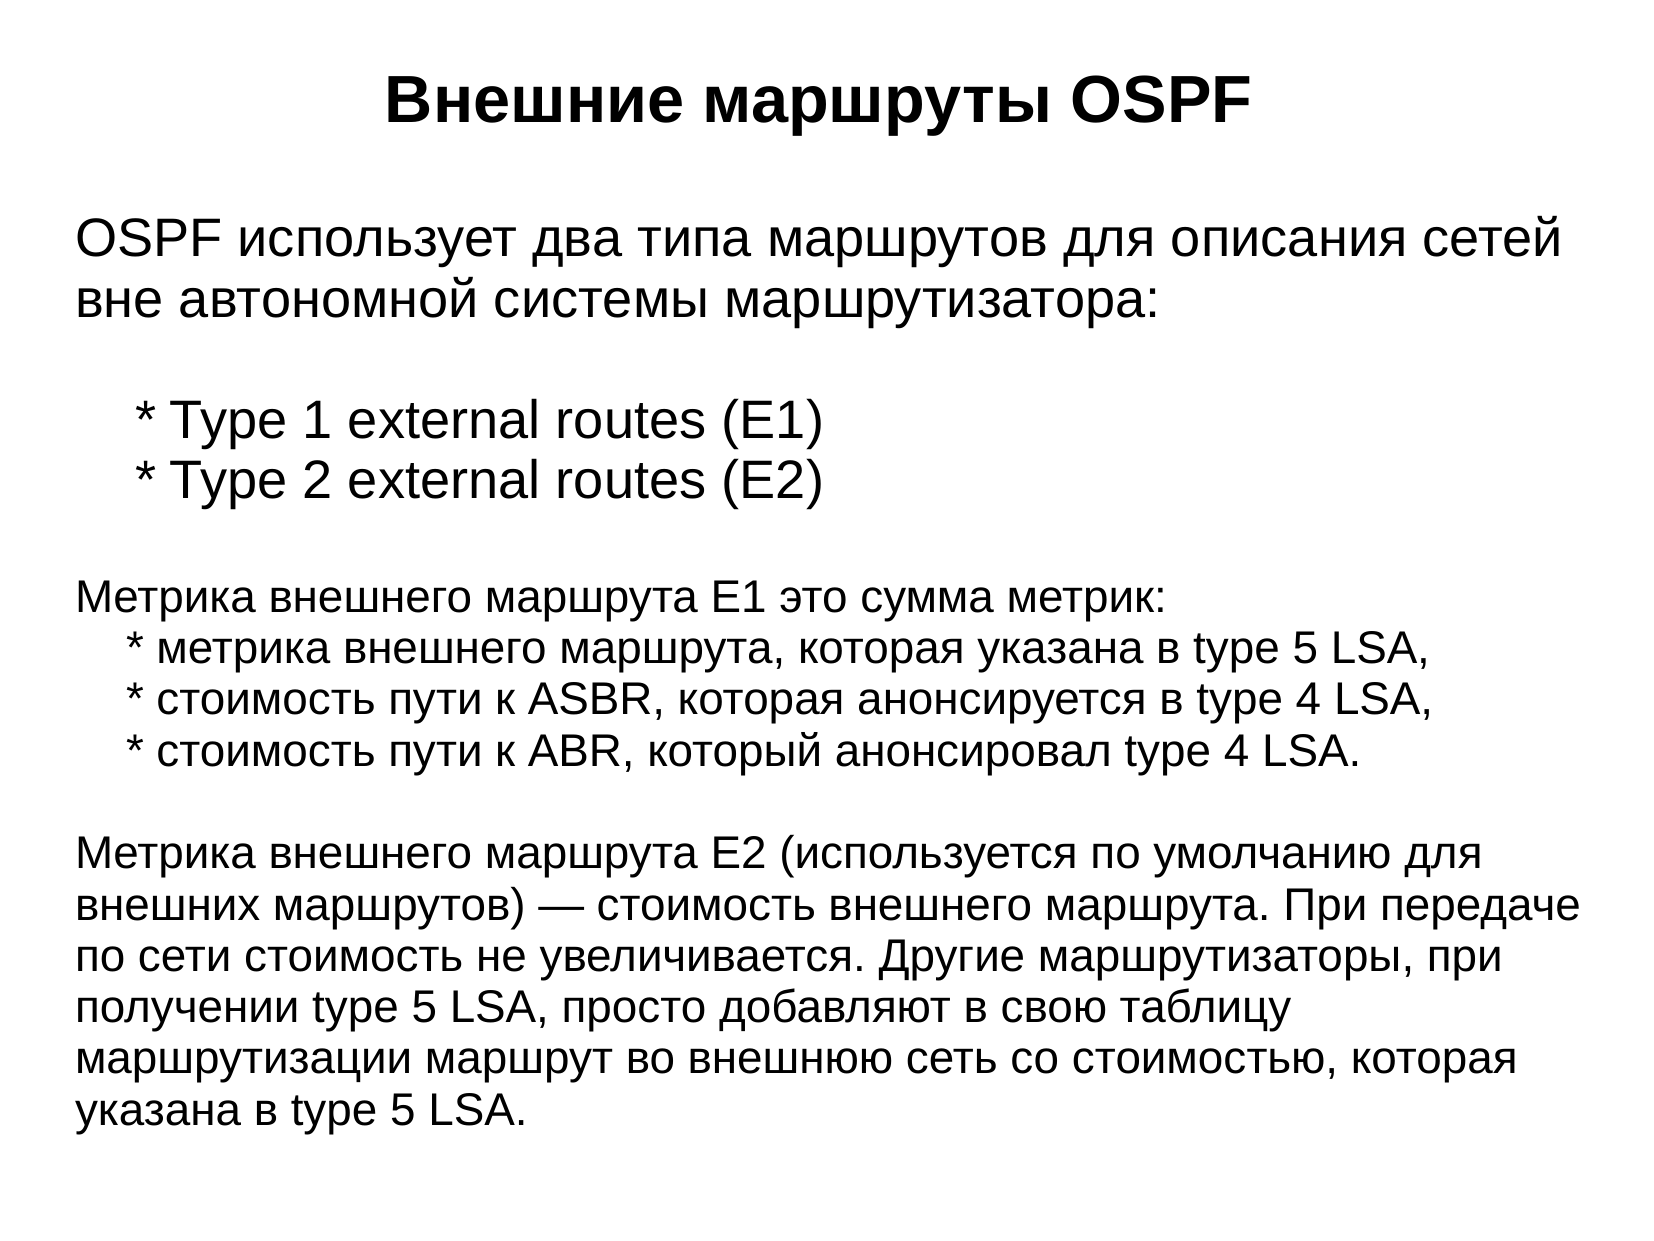

Внешние маршруты OSPF
# OSPF использует два типа маршрутов для описания сетей вне автономной системы маршрутизатора:
 * Type 1 external routes (E1)
 * Type 2 external routes (E2)
Метрика внешнего маршрута E1 это сумма метрик:
 * метрика внешнего маршрута, которая указана в type 5 LSA,
 * стоимость пути к ASBR, которая анонсируется в type 4 LSA,
 * стоимость пути к ABR, который анонсировал type 4 LSA.
Метрика внешнего маршрута E2 (используется по умолчанию для внешних маршрутов) — стоимость внешнего маршрута. При передаче по сети стоимость не увеличивается. Другие маршрутизаторы, при получении type 5 LSA, просто добавляют в свою таблицу маршрутизации маршрут во внешнюю сеть со стоимостью, которая указана в type 5 LSA.